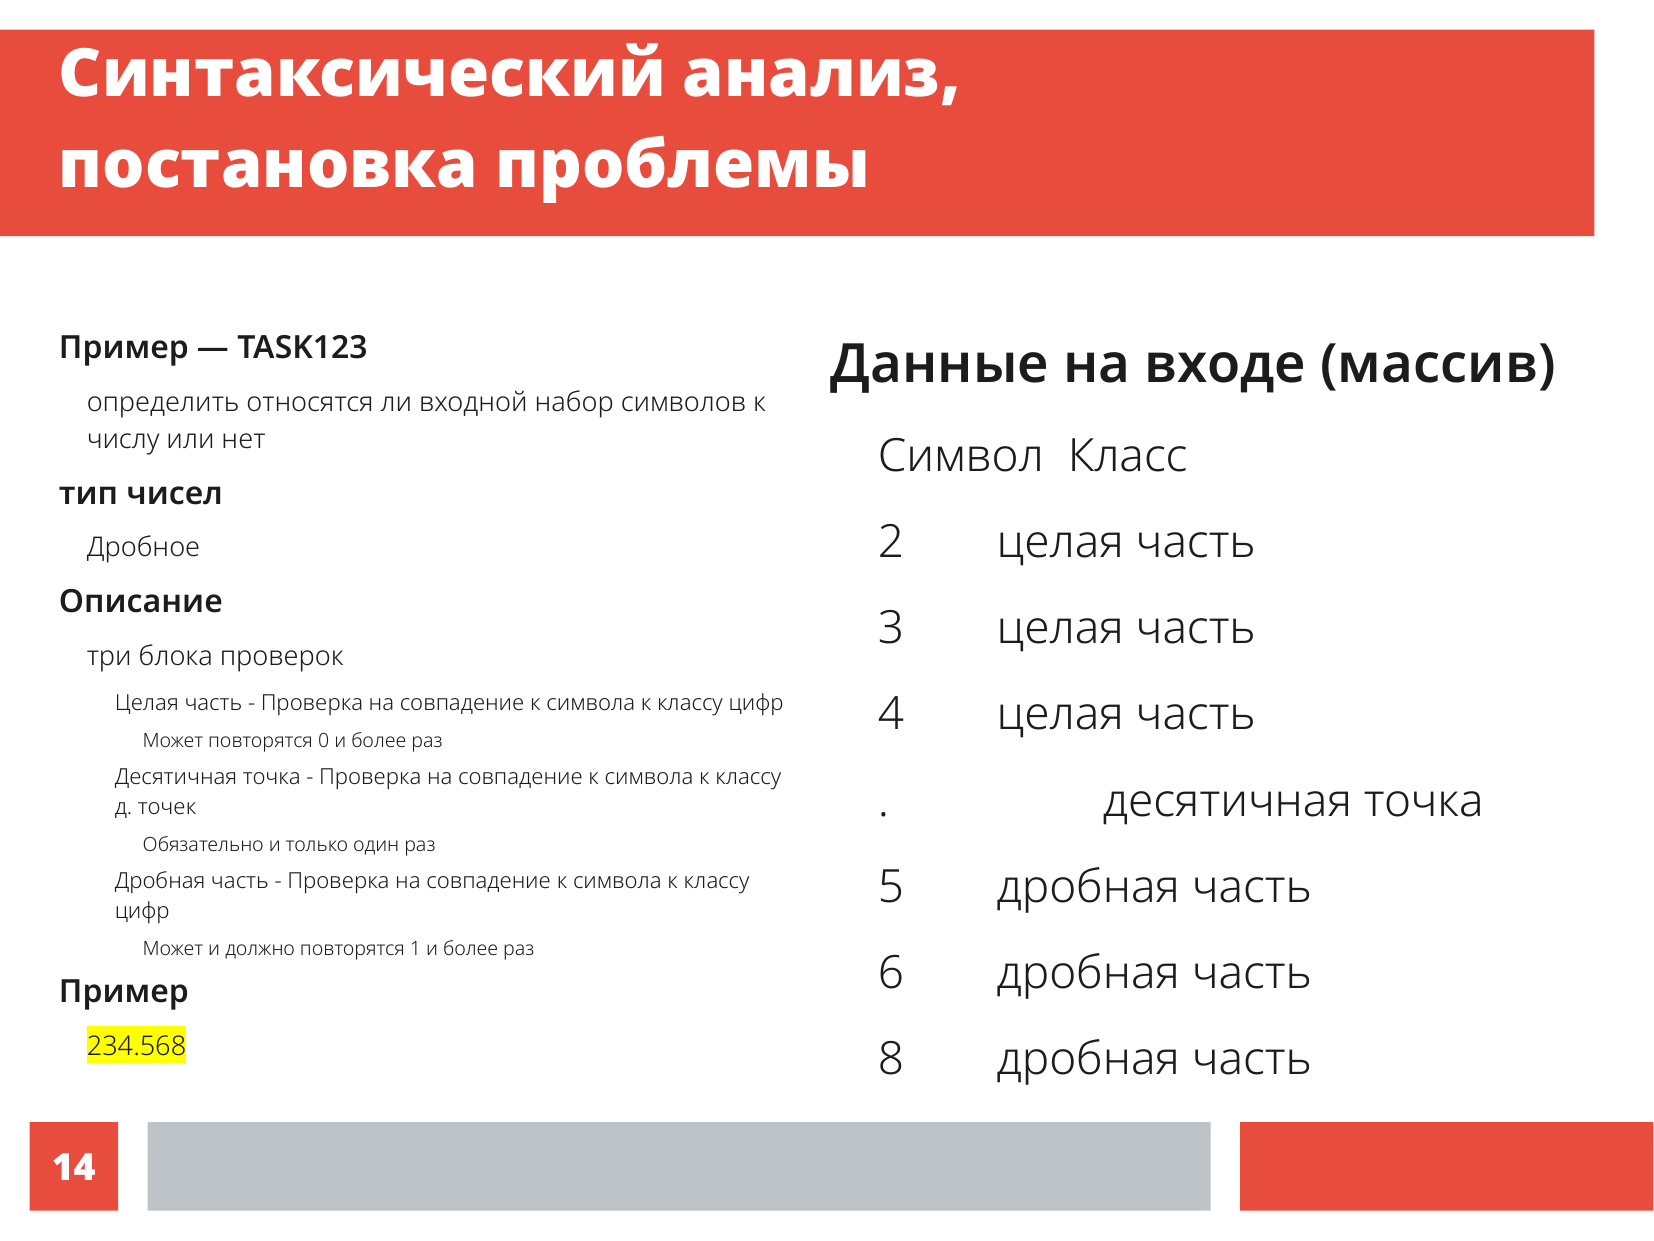

# Синтаксический анализ, постановка проблемы
Пример — TASK123
определить относятся ли входной набор символов к числу или нет
тип чисел
Дробное
Описание
три блока проверок
Целая часть - Проверка на совпадение к символа к классу цифр
Может повторятся 0 и более раз
Десятичная точка - Проверка на совпадение к символа к классу д. точек
Обязательно и только один раз
Дробная часть - Проверка на совпадение к символа к классу цифр
Может и должно повторятся 1 и более раз
Пример
234.568
Данные на входе (массив)
Символ Класс
2		целая часть
3 	целая часть
4 	целая часть
. 		десятичная точка
5 	дробная часть
6 	дробная часть
8 	дробная часть
14